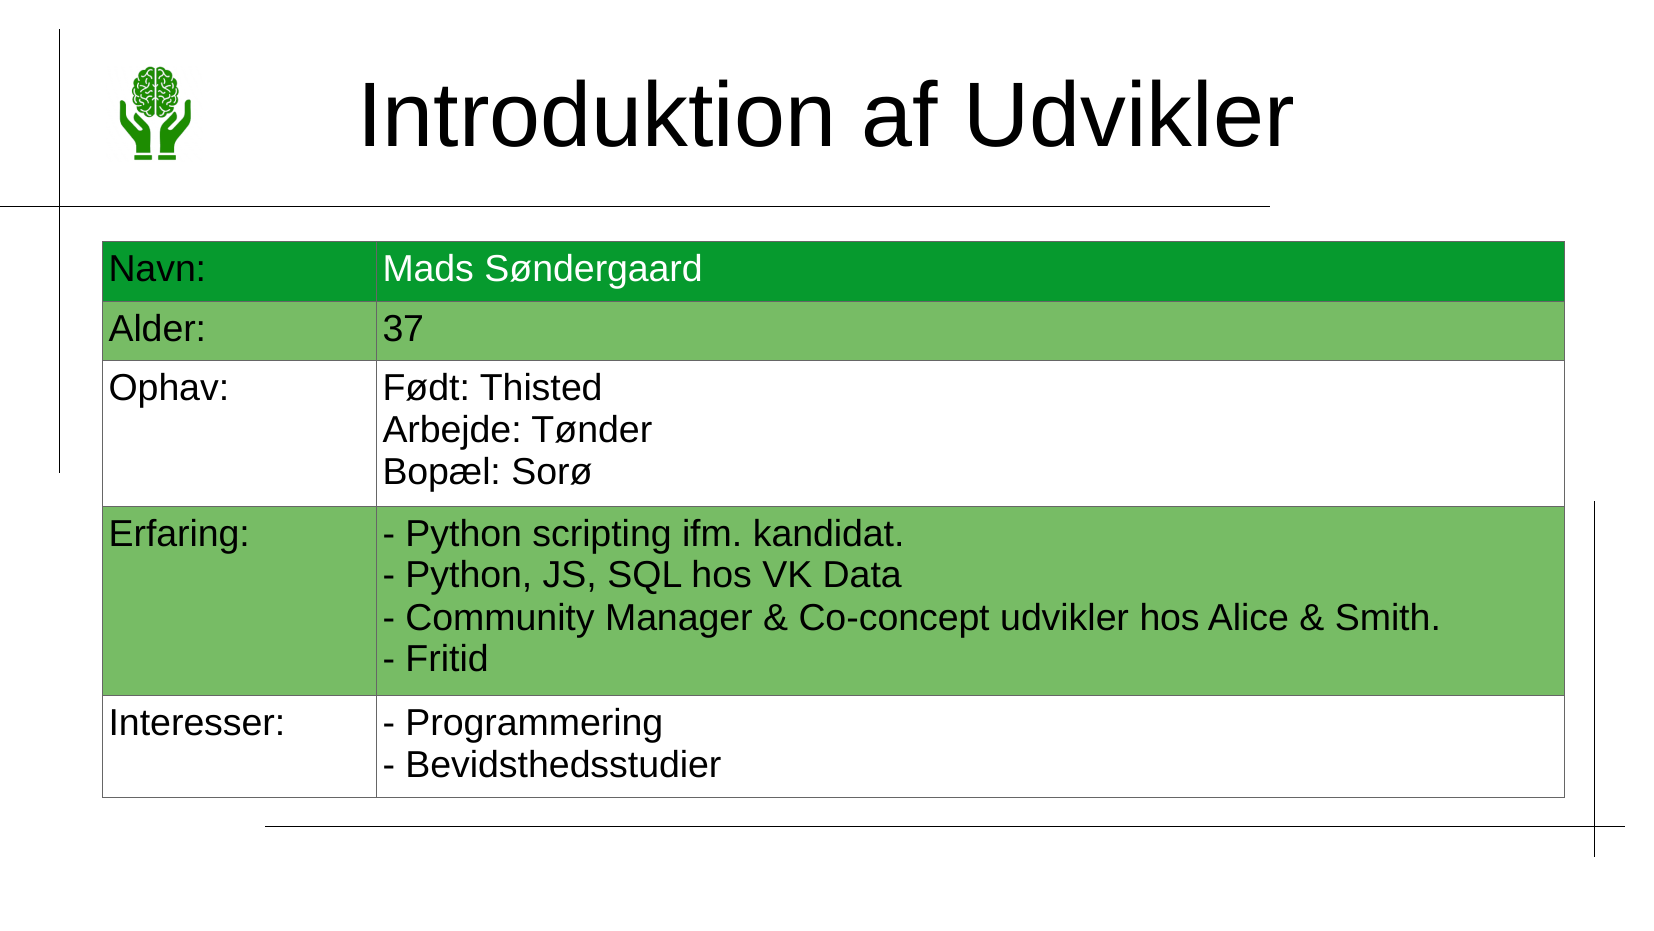

# Introduktion af Udvikler
| Navn: | Mads Søndergaard |
| --- | --- |
| Alder: | 37 |
| Ophav: | Født: Thisted Arbejde: Tønder Bopæl: Sorø |
| Erfaring: | - Python scripting ifm. kandidat. - Python, JS, SQL hos VK Data - Community Manager & Co-concept udvikler hos Alice & Smith. - Fritid |
| Interesser: | - Programmering - Bevidsthedsstudier |